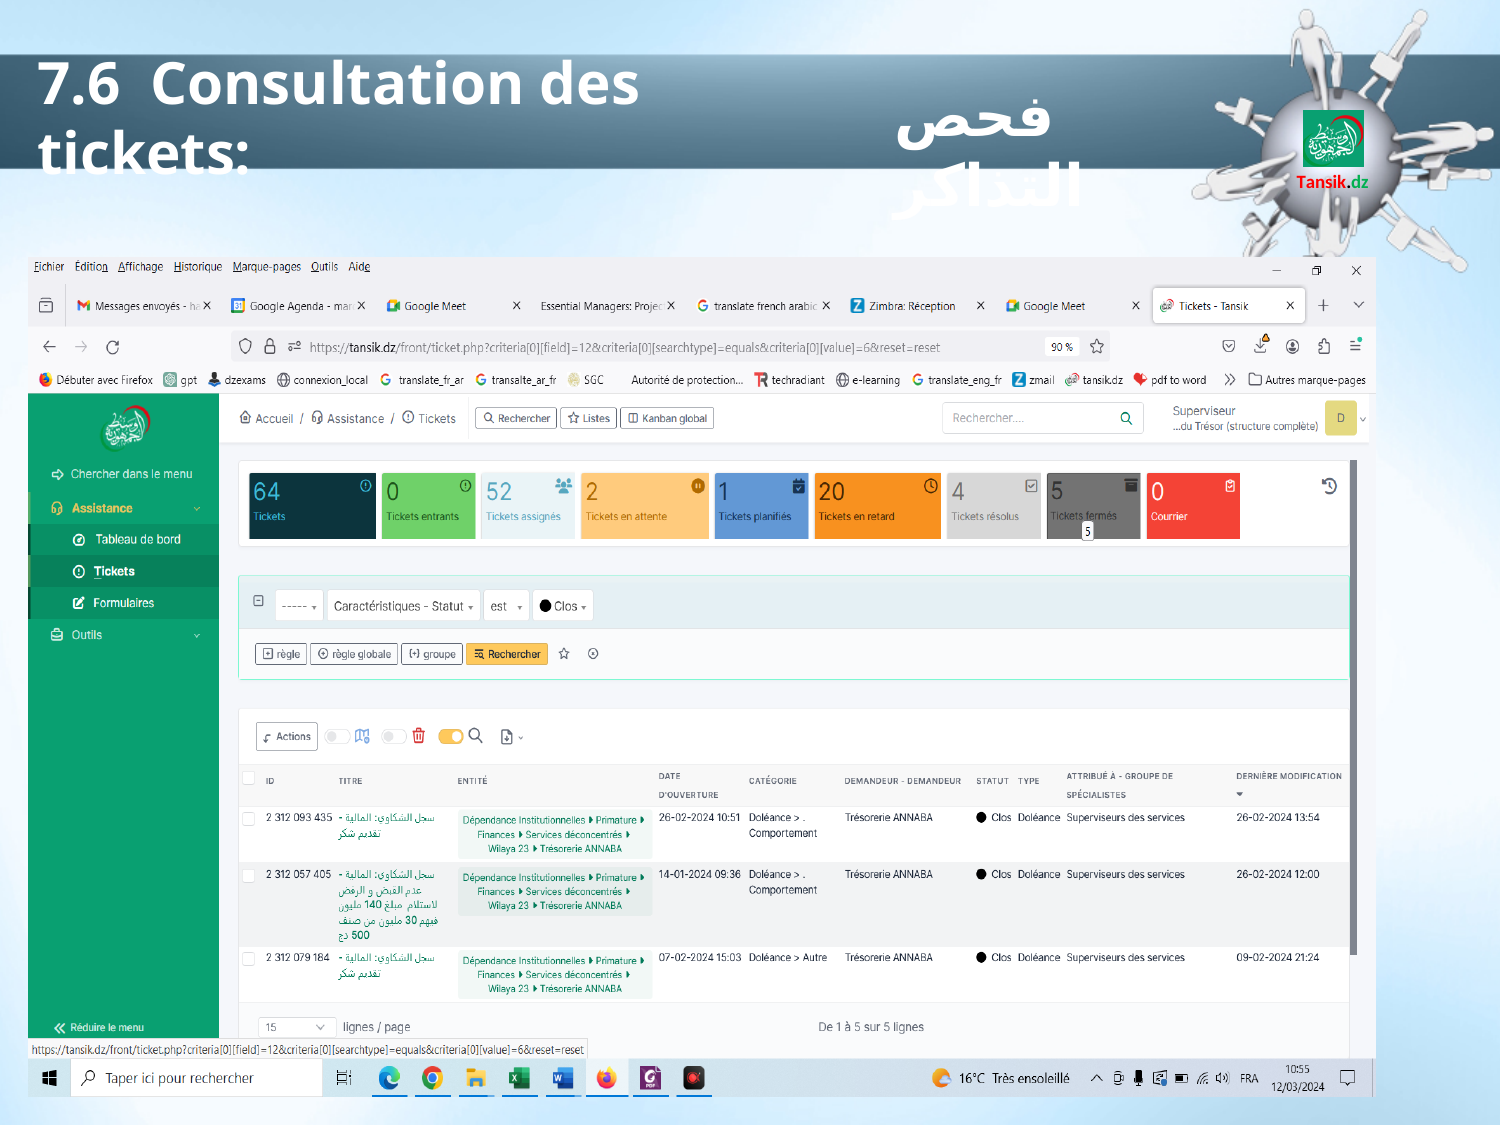

# 7.6 Consultation des tickets:
فحص التذاكر
Tansik.dz